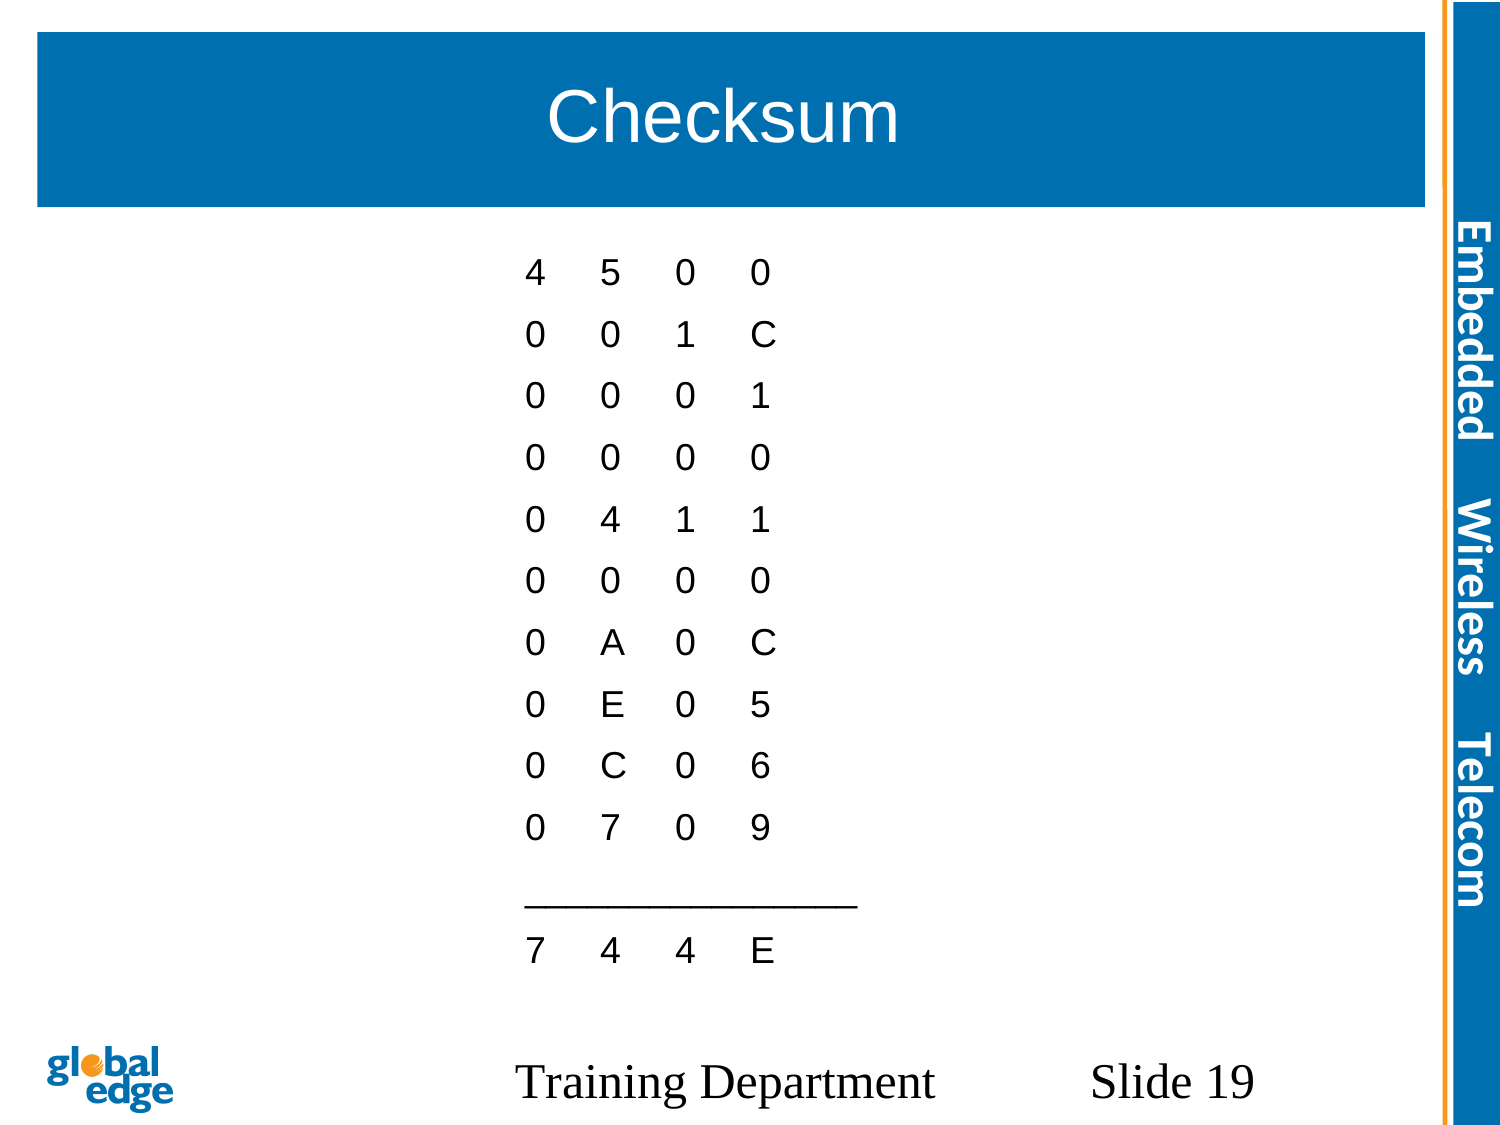

# Checksum
4	5	0	0
0	0	1	C
0	0	0	1
0	0	0	0
0	4	1	1
0	0	0	0
0	A	0	C
0	E	0	5
0	C	0	6
0	7	0	9
________________
7	4	4	E
19